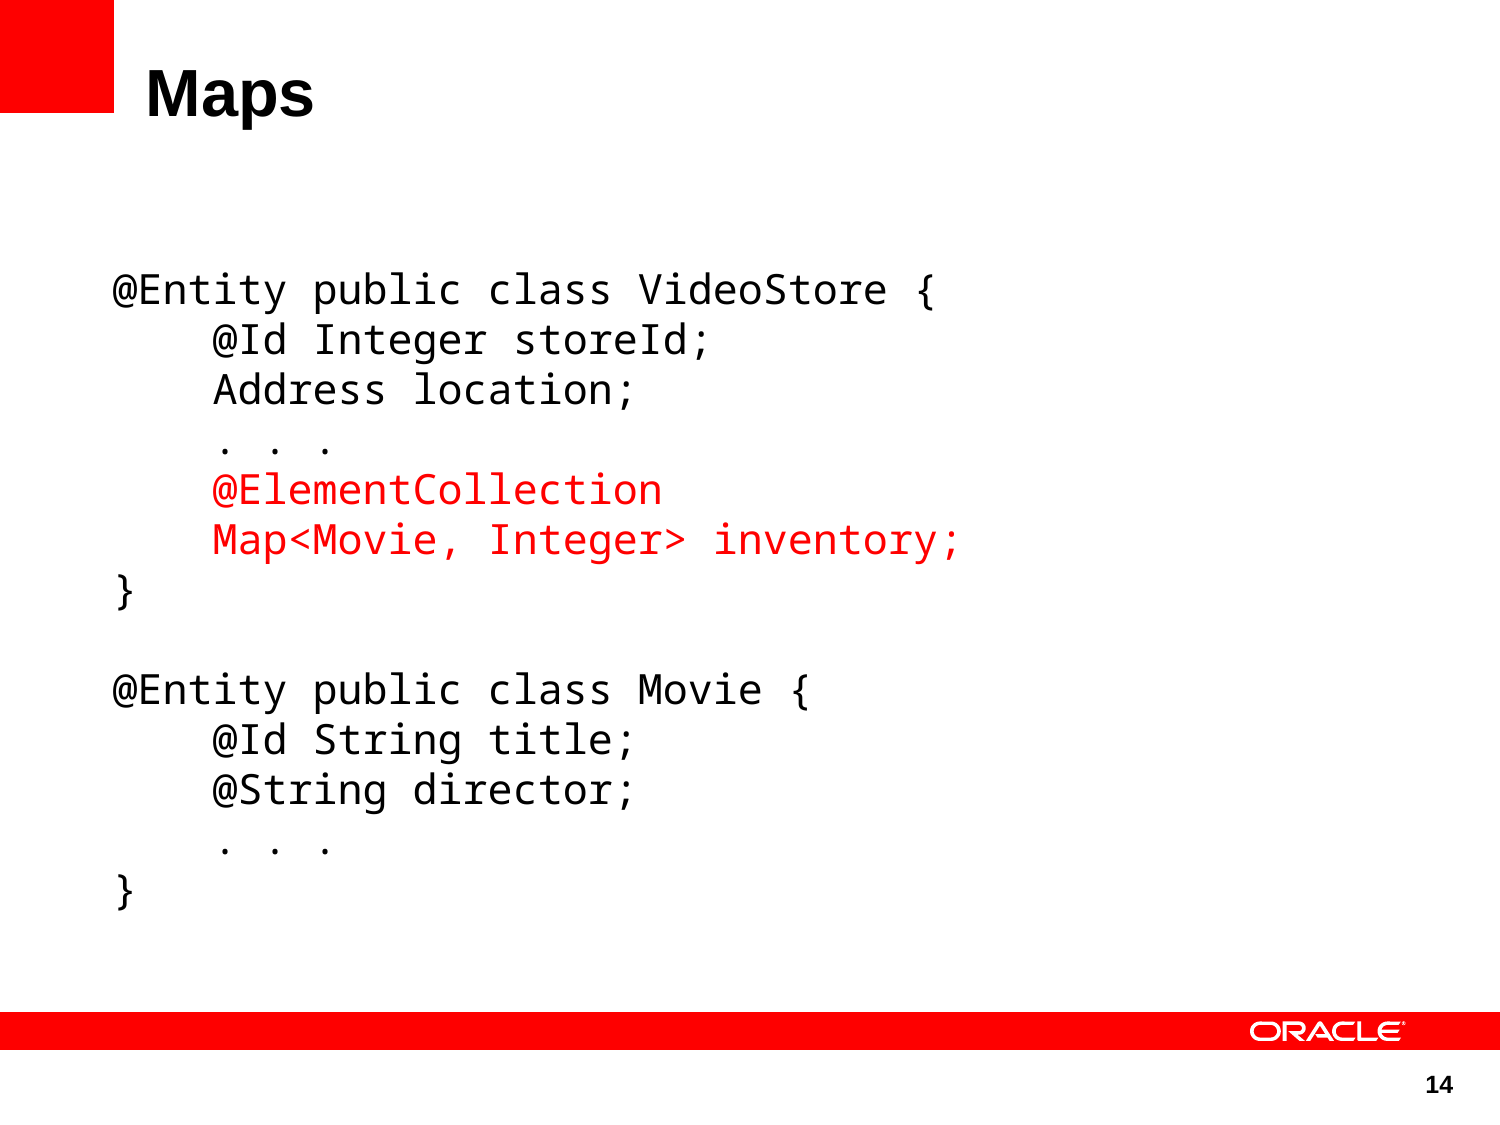

# Maps
@Entity public class VideoStore {
 @Id Integer storeId;
 Address location;
 . . .
 @ElementCollection
 Map<Movie, Integer> inventory;
}
@Entity public class Movie {
 @Id String title;
 @String director;
 . . .
}